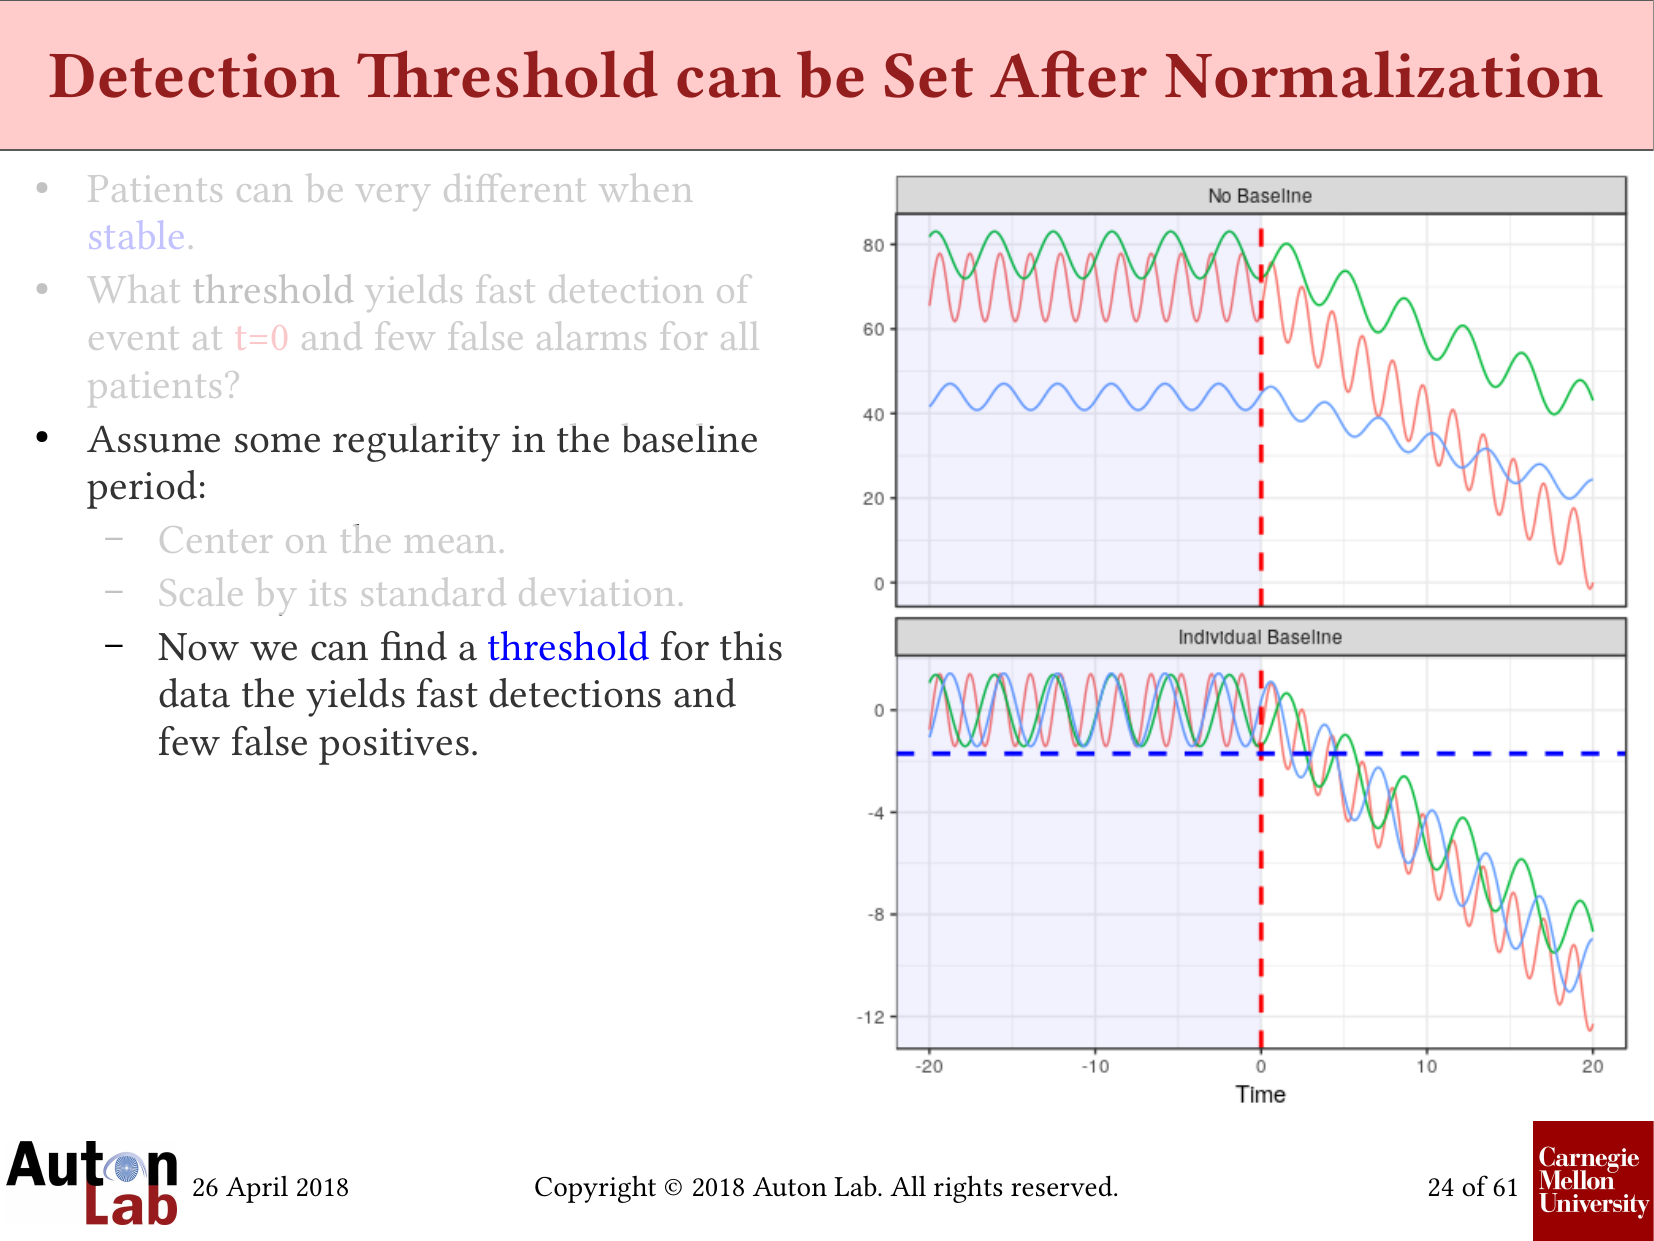

# Detection Threshold can be Set After Normalization
Patients can be very different when stable.
What threshold yields fast detection of event at t=0 and few false alarms for all patients?
Assume some regularity in the baseline period:
Center on the mean.
Scale by its standard deviation.
Now we can find a threshold for this data the yields fast detections and few false positives.
26 April 2018
24